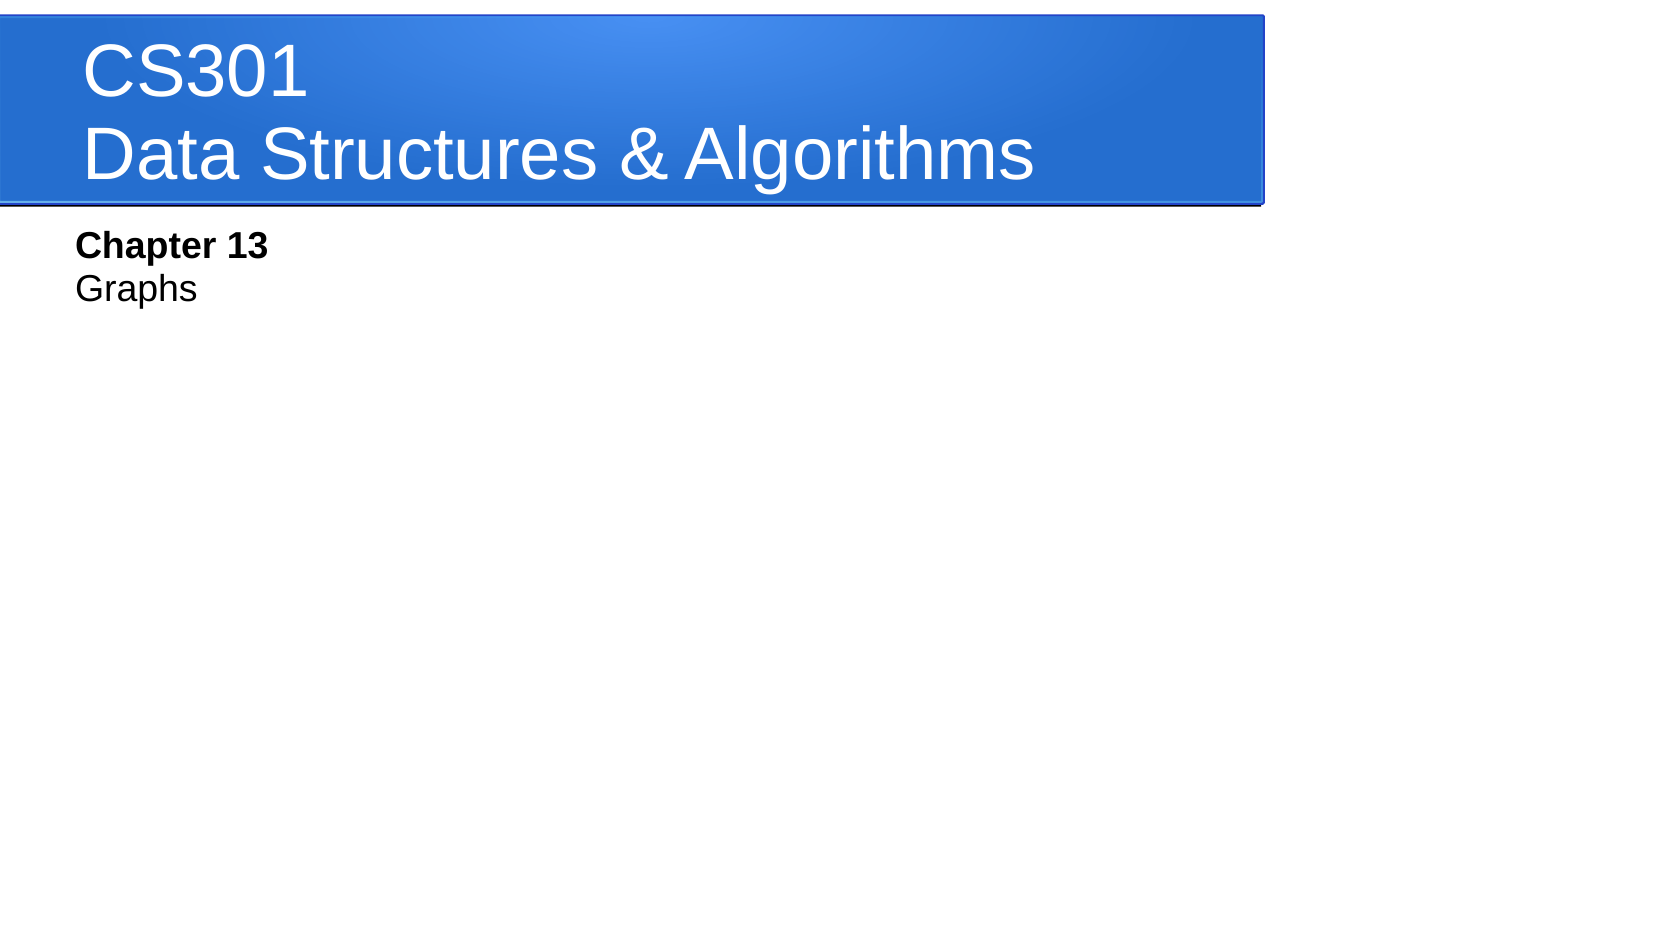

# CS301 Data Structures & Algorithms
Chapter 13
Graphs